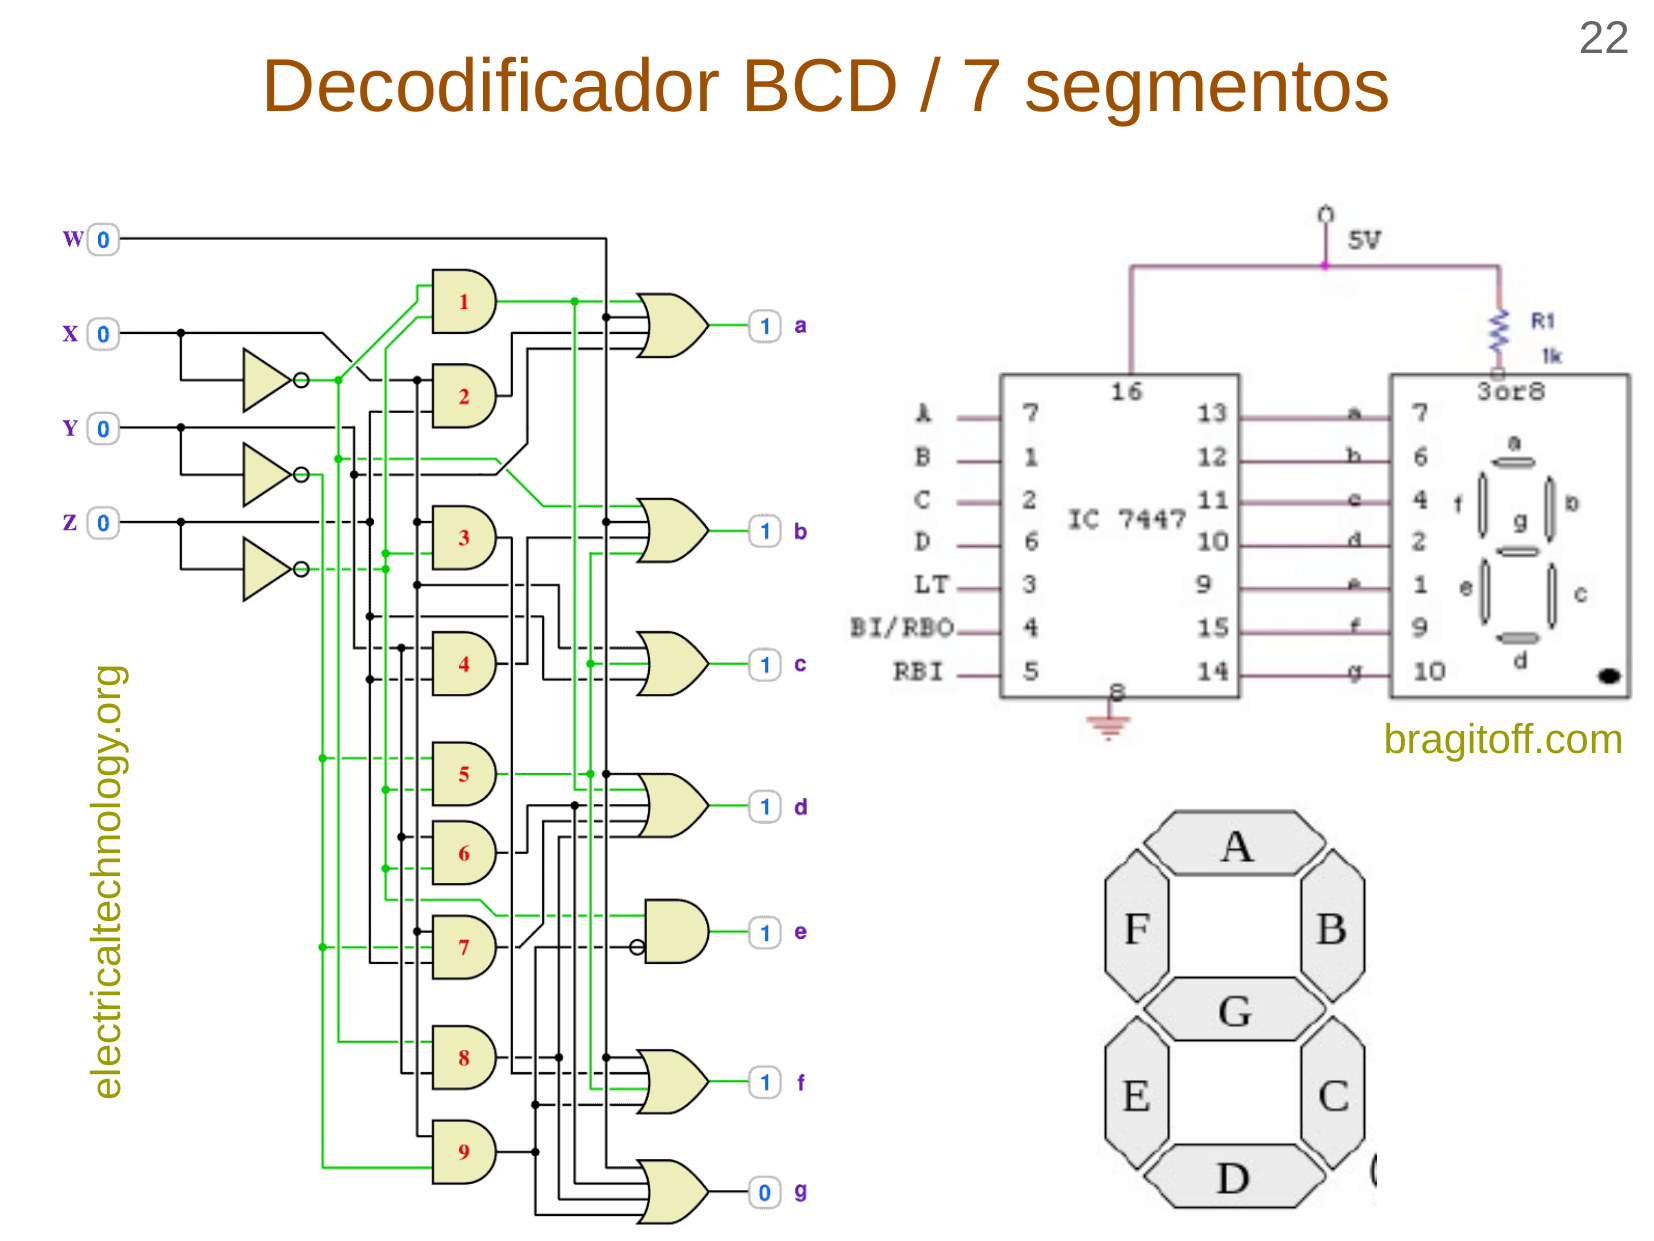

22
# Decodificador BCD / 7 segmentos
bragitoff.com
electricaltechnology.org